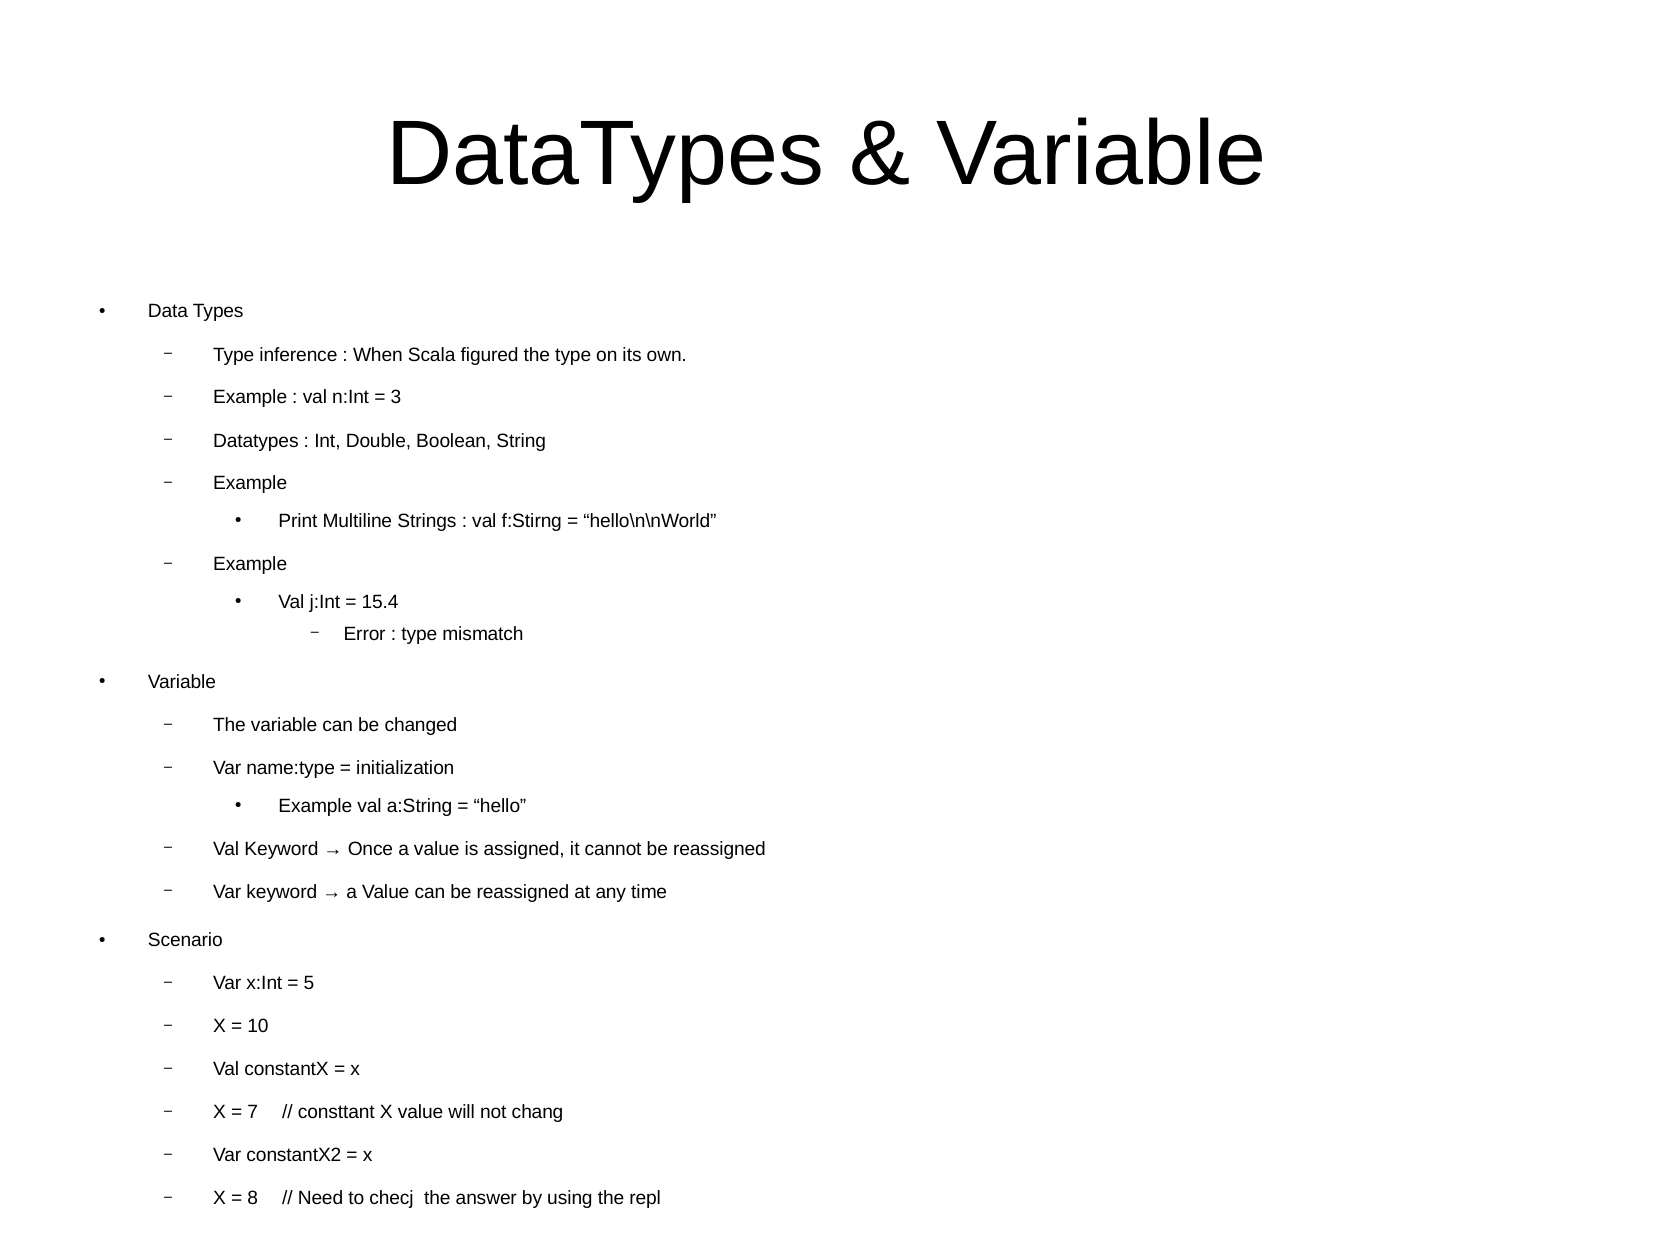

# DataTypes & Variable
Data Types
Type inference : When Scala figured the type on its own.
Example : val n:Int = 3
Datatypes : Int, Double, Boolean, String
Example
Print Multiline Strings : val f:Stirng = “hello\n\nWorld”
Example
Val j:Int = 15.4
Error : type mismatch
Variable
The variable can be changed
Var name:type = initialization
Example val a:String = “hello”
Val Keyword → Once a value is assigned, it cannot be reassigned
Var keyword → a Value can be reassigned at any time
Scenario
Var x:Int = 5
X = 10
Val constantX = x
X = 7					// consttant X value will not chang
Var constantX2 = x
X = 8					// Need to checj the answer by using the repl